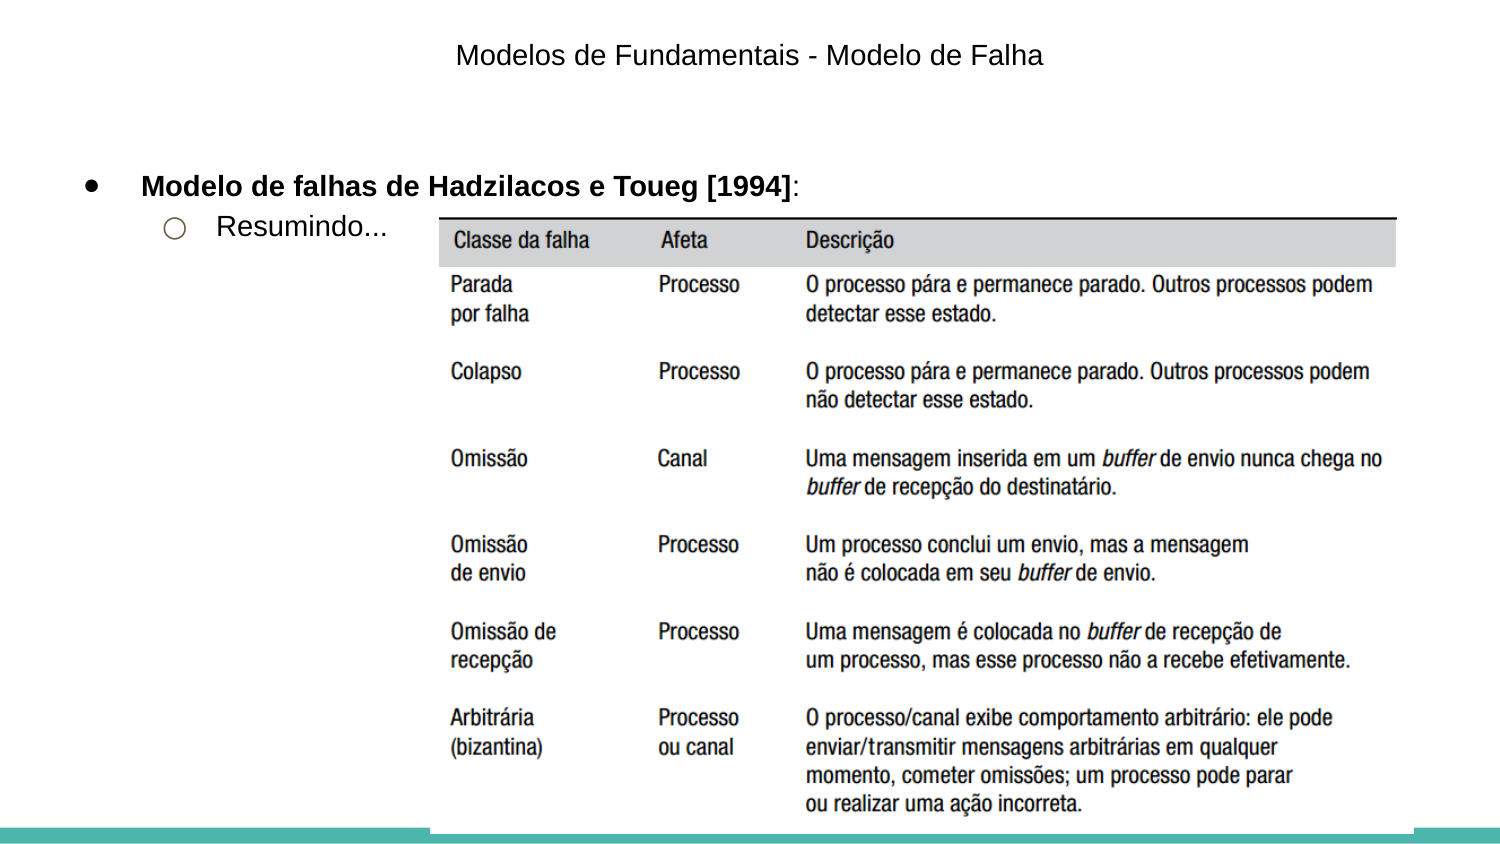

# Modelos de Fundamentais - Modelo de Falha
Modelo de falhas de Hadzilacos e Toueg [1994]:
Resumindo...